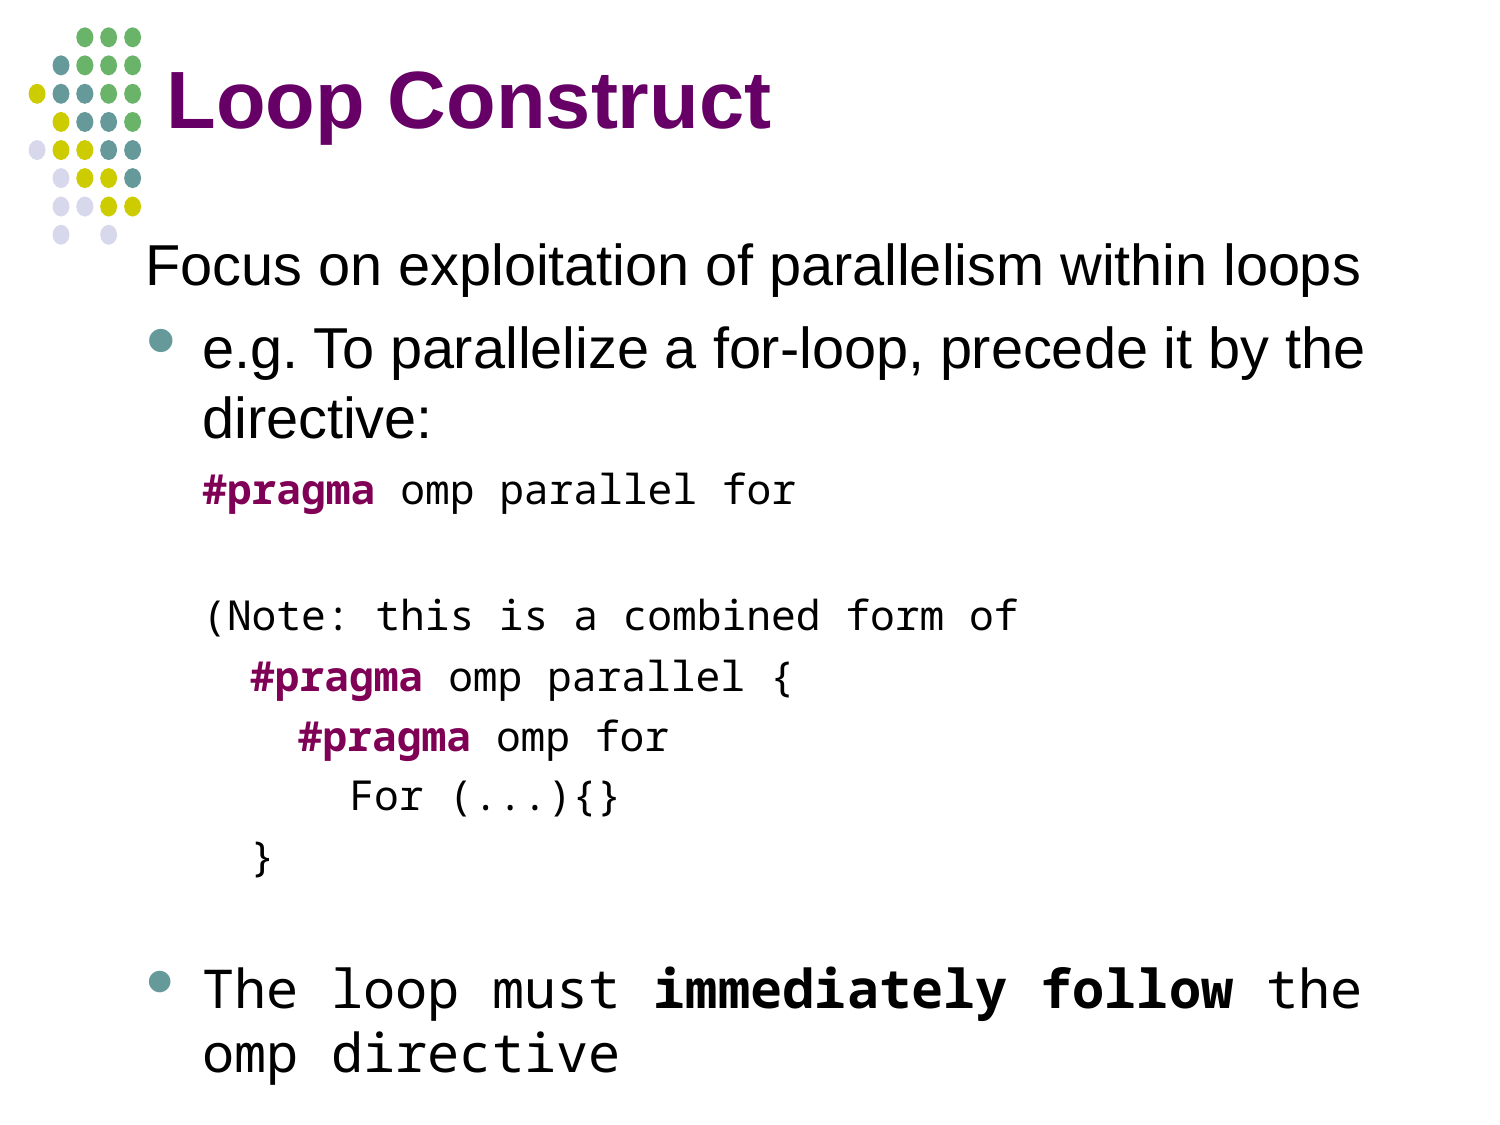

# Loop Construct
Focus on exploitation of parallelism within loops
e.g. To parallelize a for-loop, precede it by the directive:
#pragma omp parallel for
(Note: this is a combined form of
#pragma omp parallel {
#pragma omp for
For (...){}
}
The loop must immediately follow the omp directive